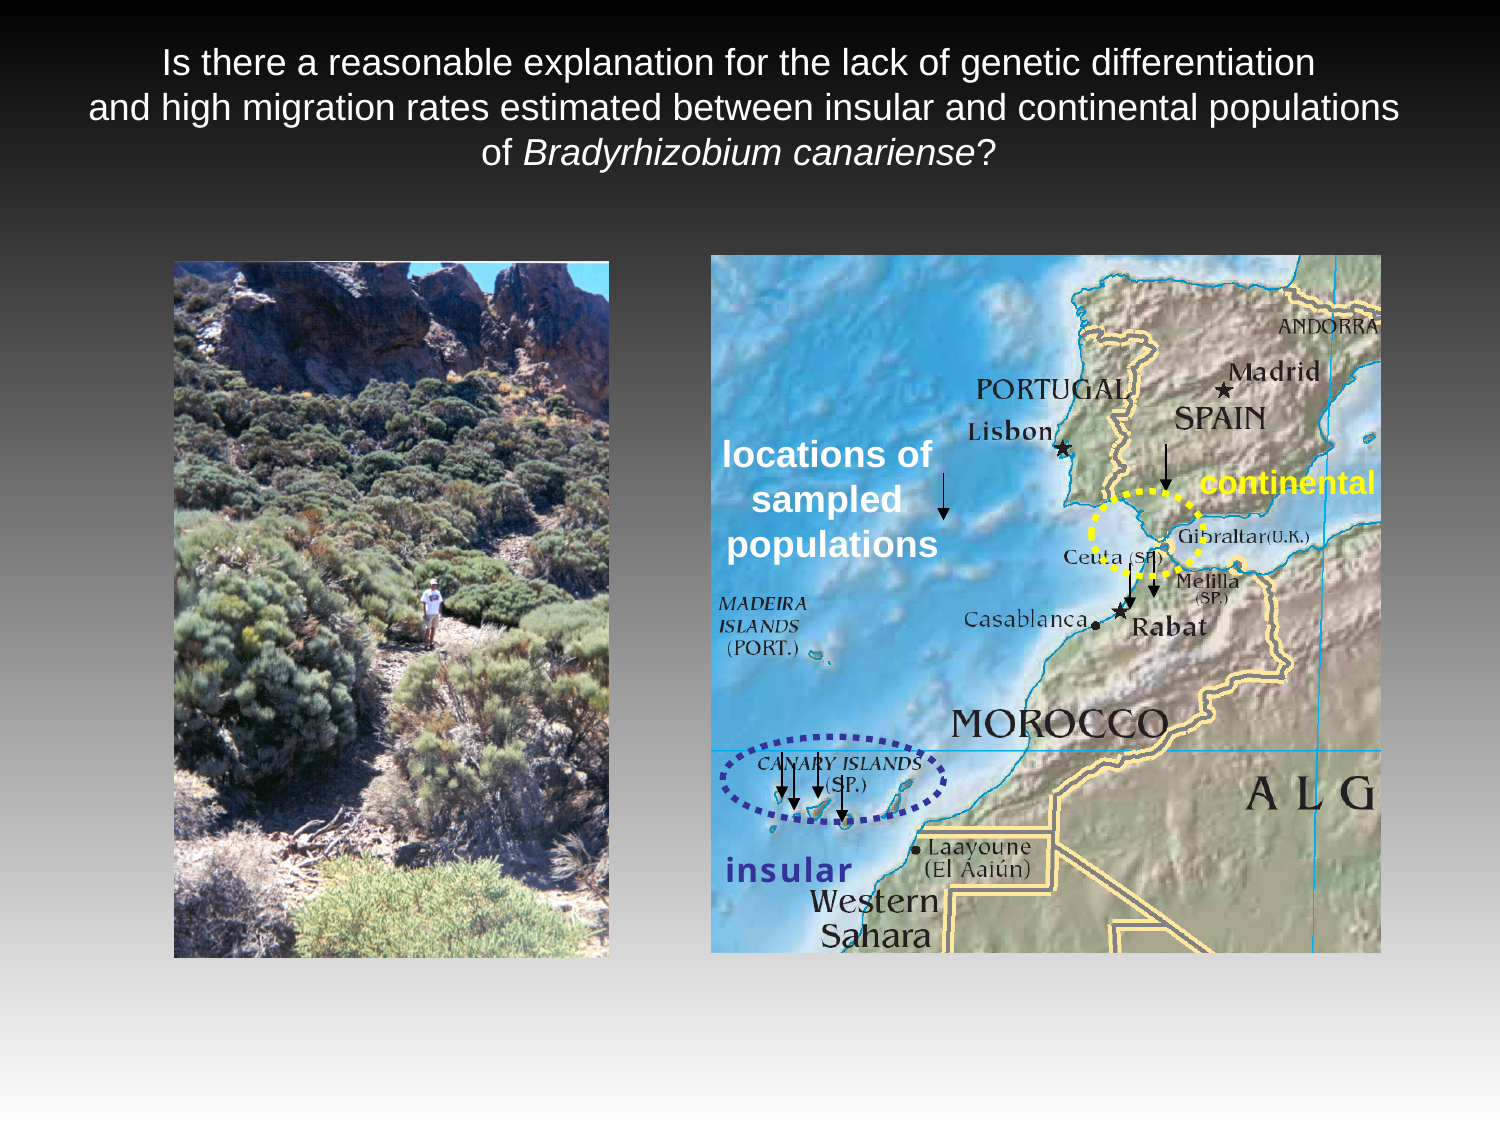

Is there a reasonable explanation for the lack of genetic differentiation
and high migration rates estimated between insular and continental populations
of Bradyrhizobium canariense?